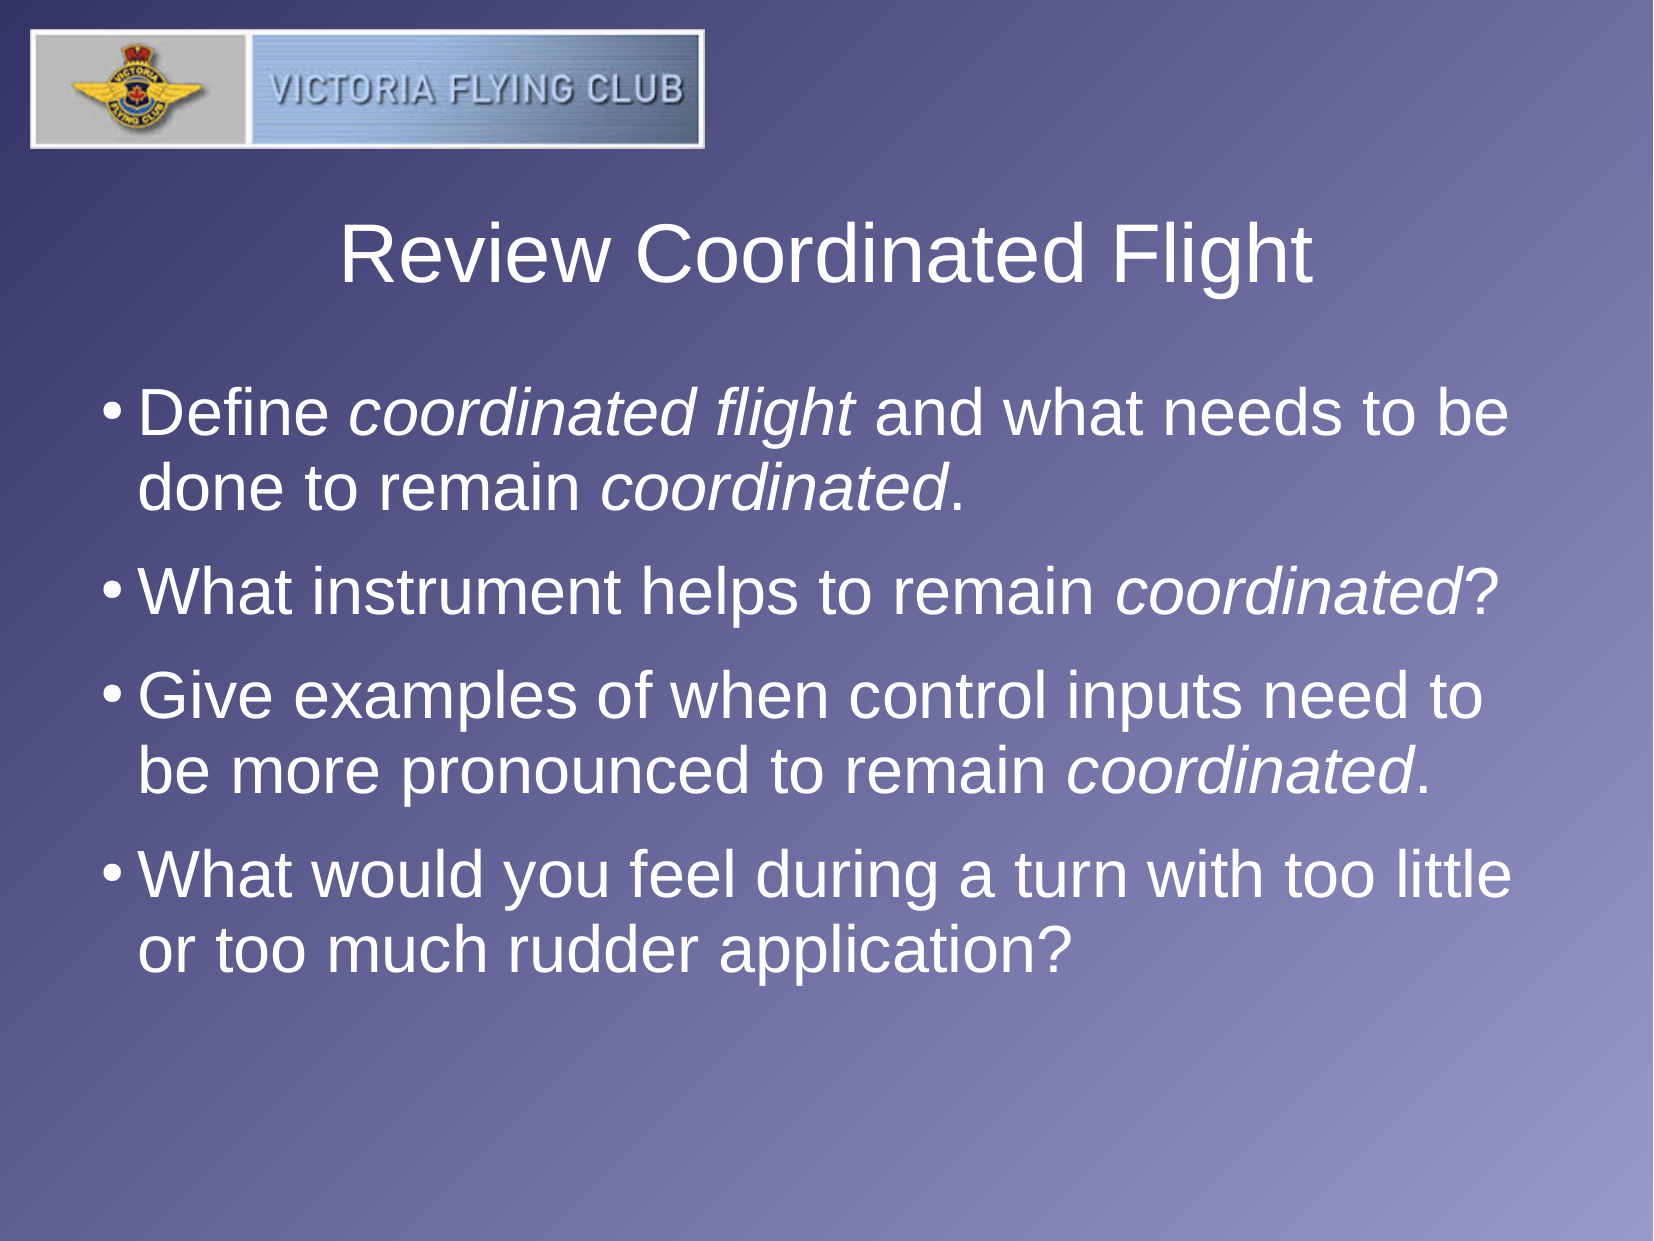

# Review Coordinated Flight
Define coordinated flight and what needs to be done to remain coordinated.
What instrument helps to remain coordinated?
Give examples of when control inputs need to be more pronounced to remain coordinated.
What would you feel during a turn with too little or too much rudder application?